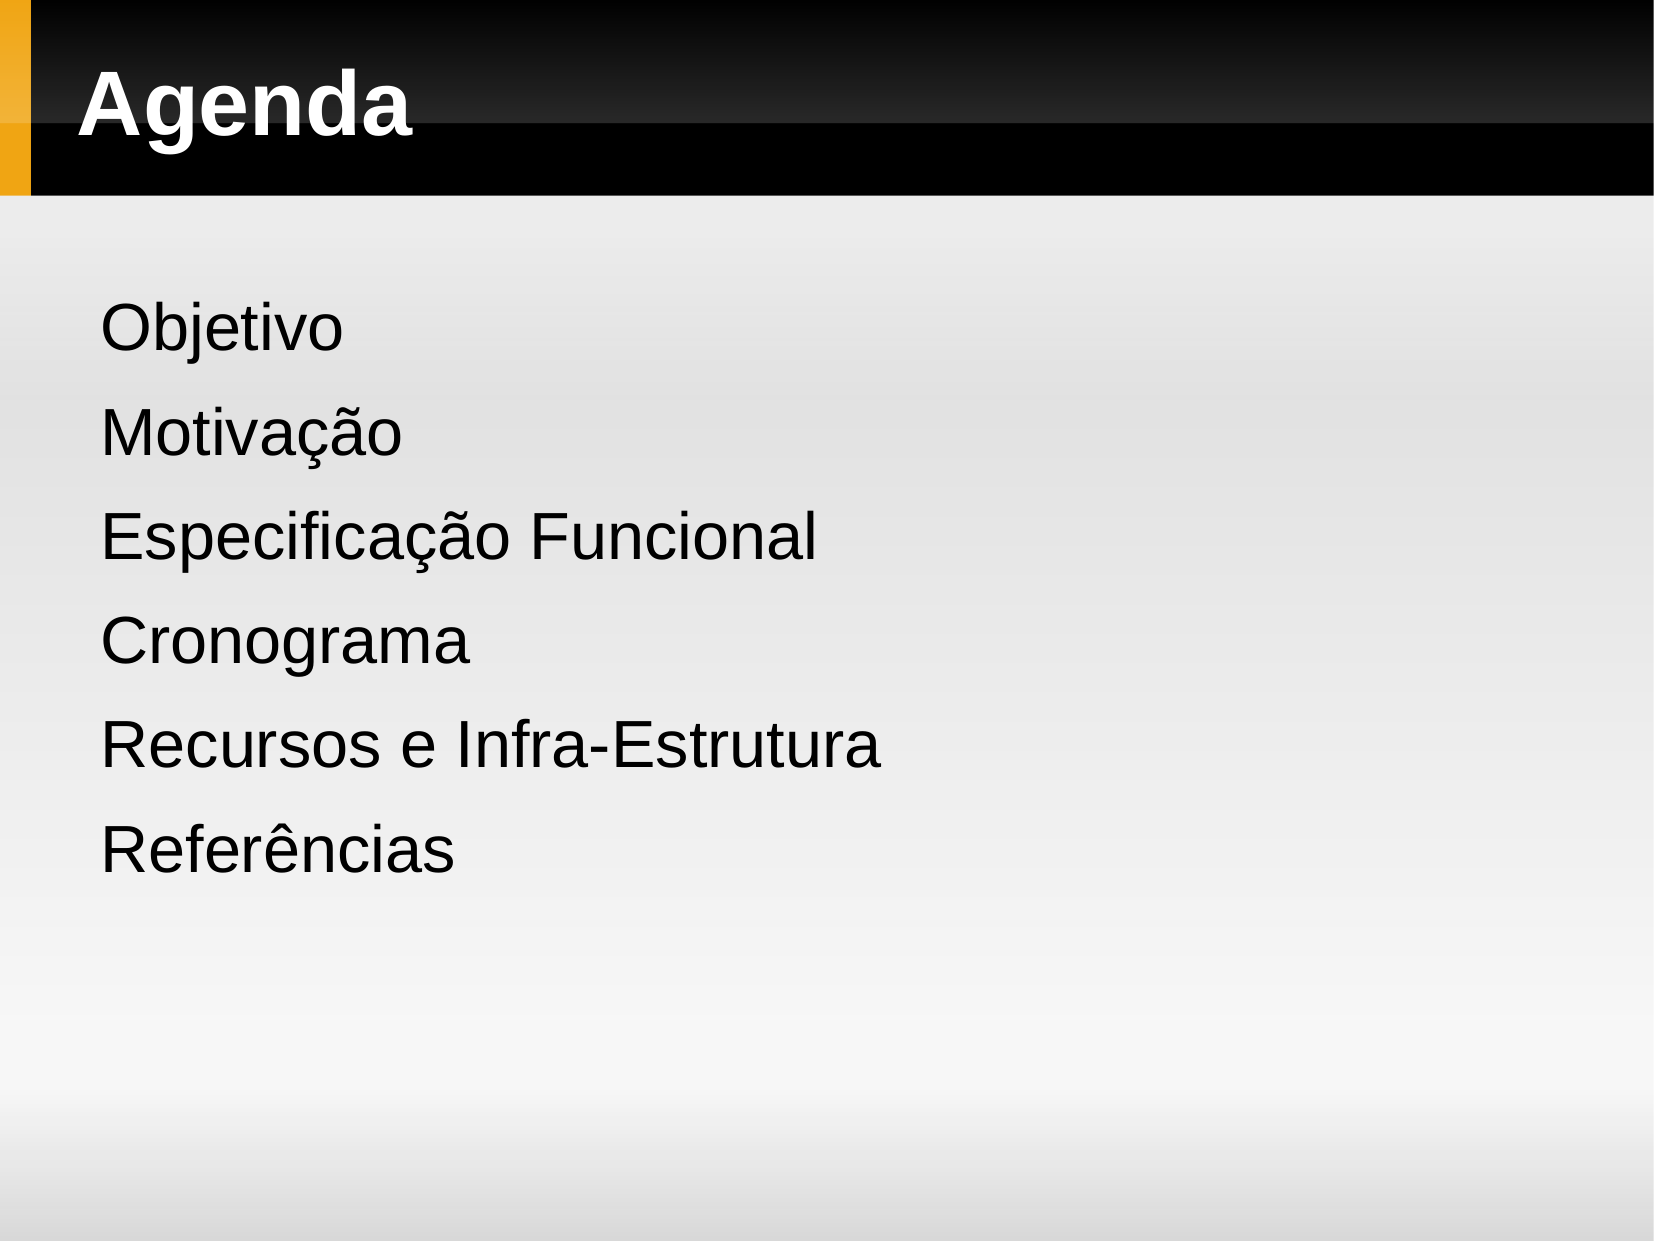

# Agenda
Objetivo
Motivação
Especificação Funcional
Cronograma
Recursos e Infra-Estrutura
Referências